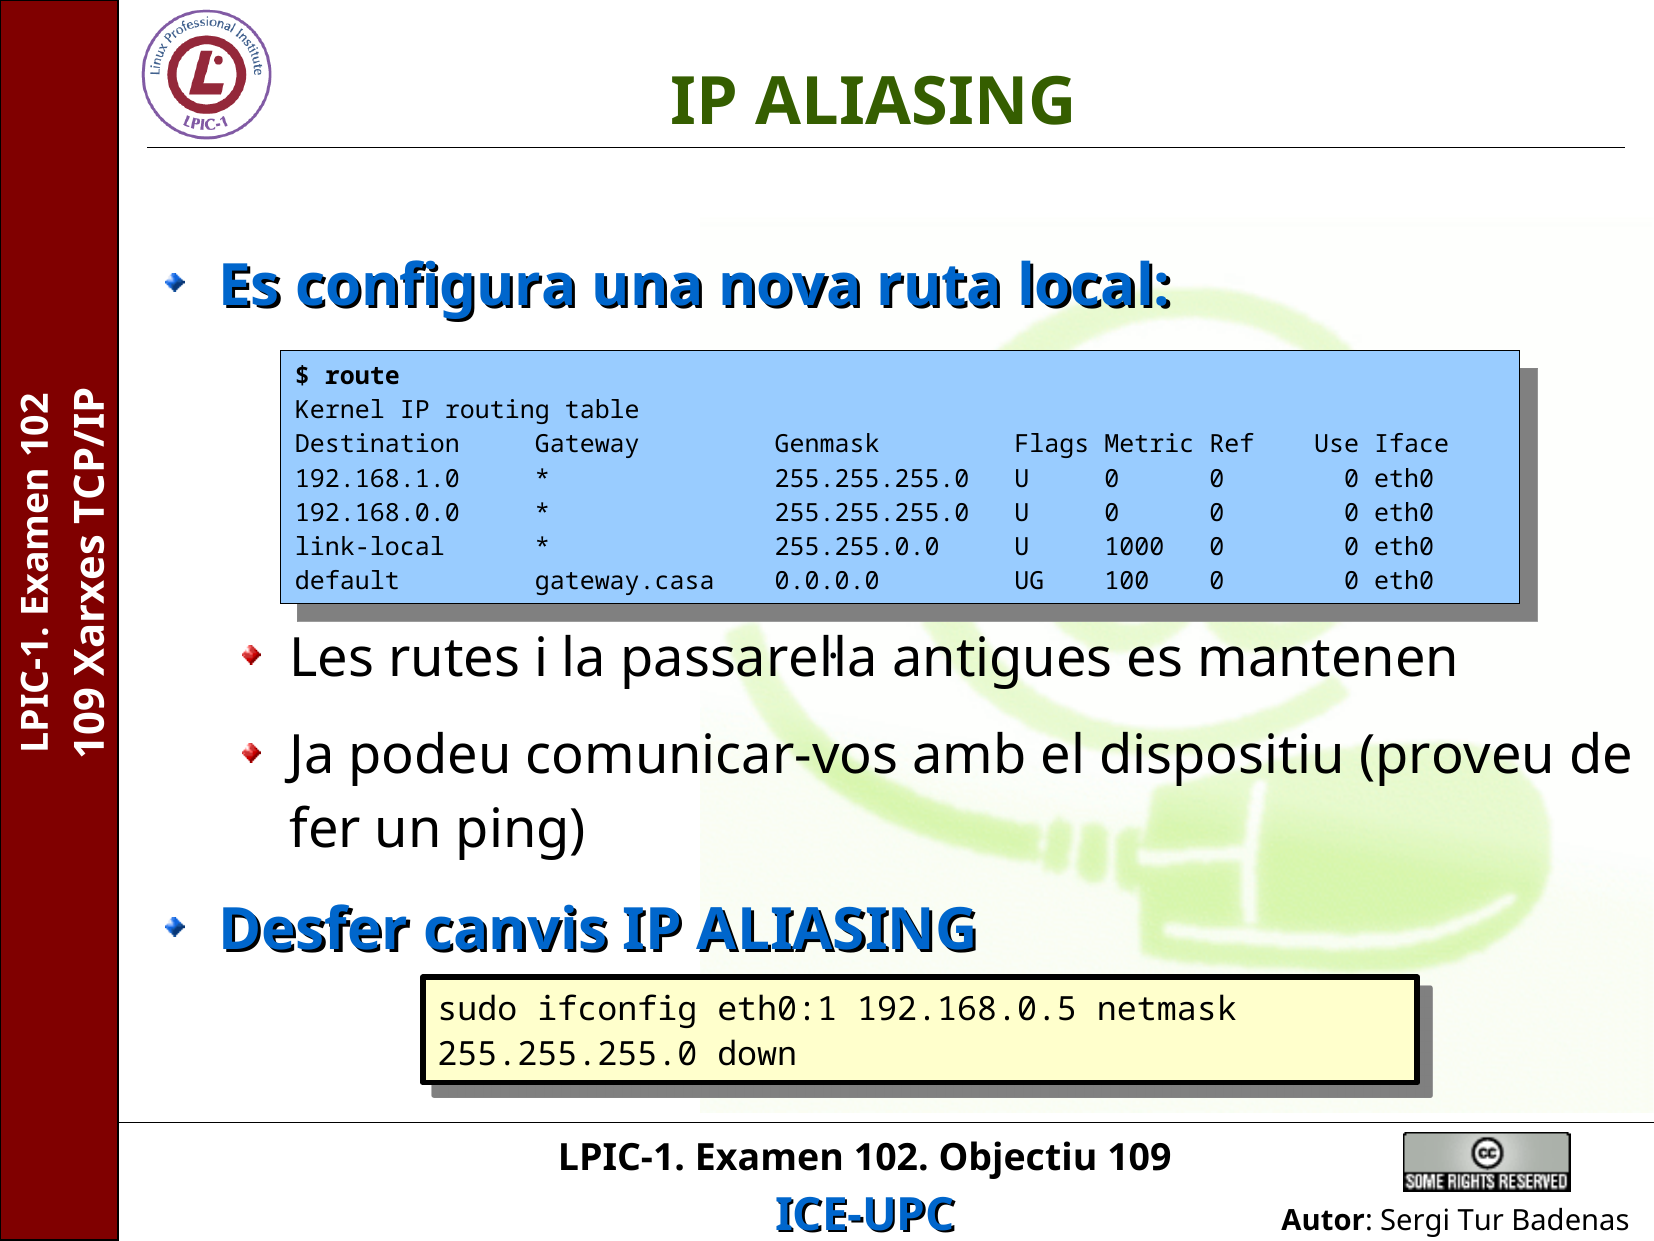

# IP ALIASING
Es configura una nova ruta local:
Les rutes i la passarel·la antigues es mantenen
Ja podeu comunicar-vos amb el dispositiu (proveu de fer un ping)
Desfer canvis IP ALIASING
$ route
Kernel IP routing table
Destination Gateway Genmask Flags Metric Ref Use Iface
192.168.1.0 * 255.255.255.0 U 0 0 0 eth0
192.168.0.0 * 255.255.255.0 U 0 0 0 eth0
link-local * 255.255.0.0 U 1000 0 0 eth0
default gateway.casa 0.0.0.0 UG 100 0 0 eth0
sudo ifconfig eth0:1 192.168.0.5 netmask 255.255.255.0 down